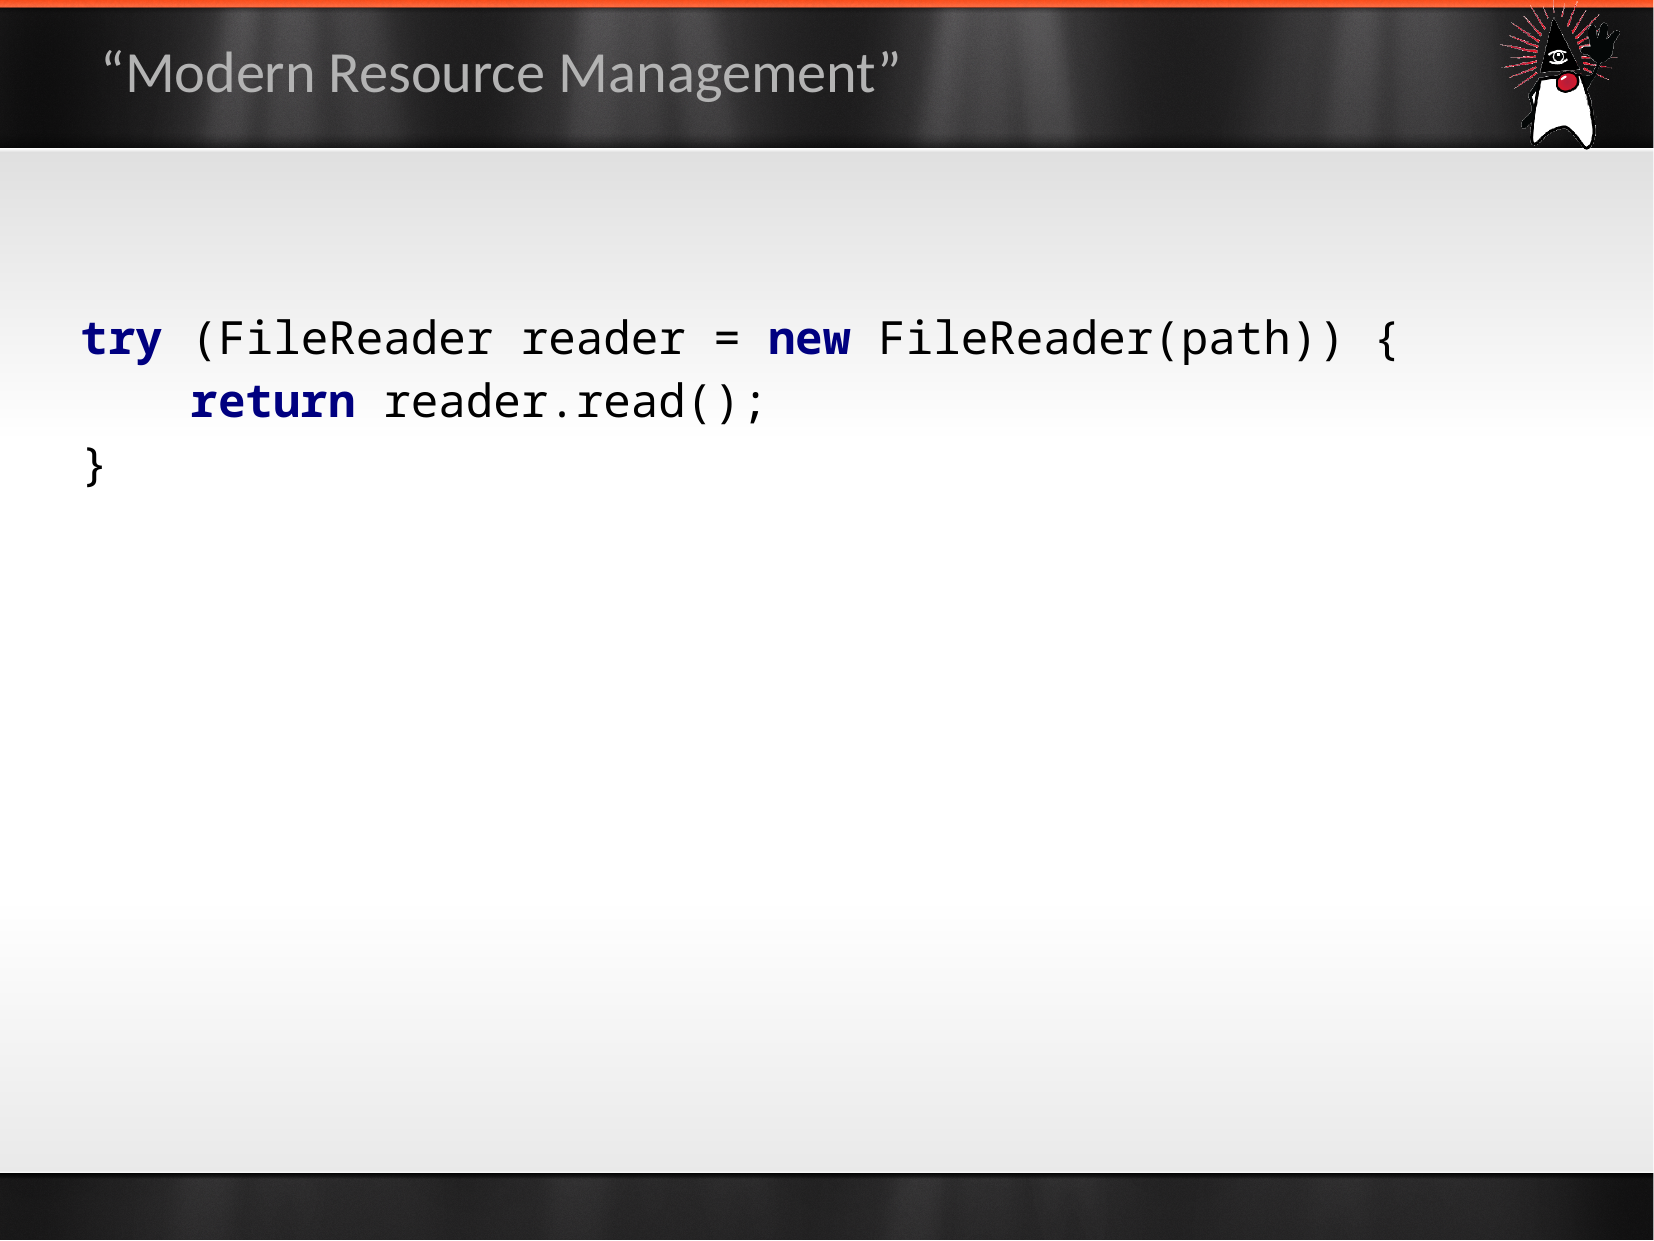

# “Modern Resource Management”
try (FileReader reader = new FileReader(path)) {
 return reader.read();
}